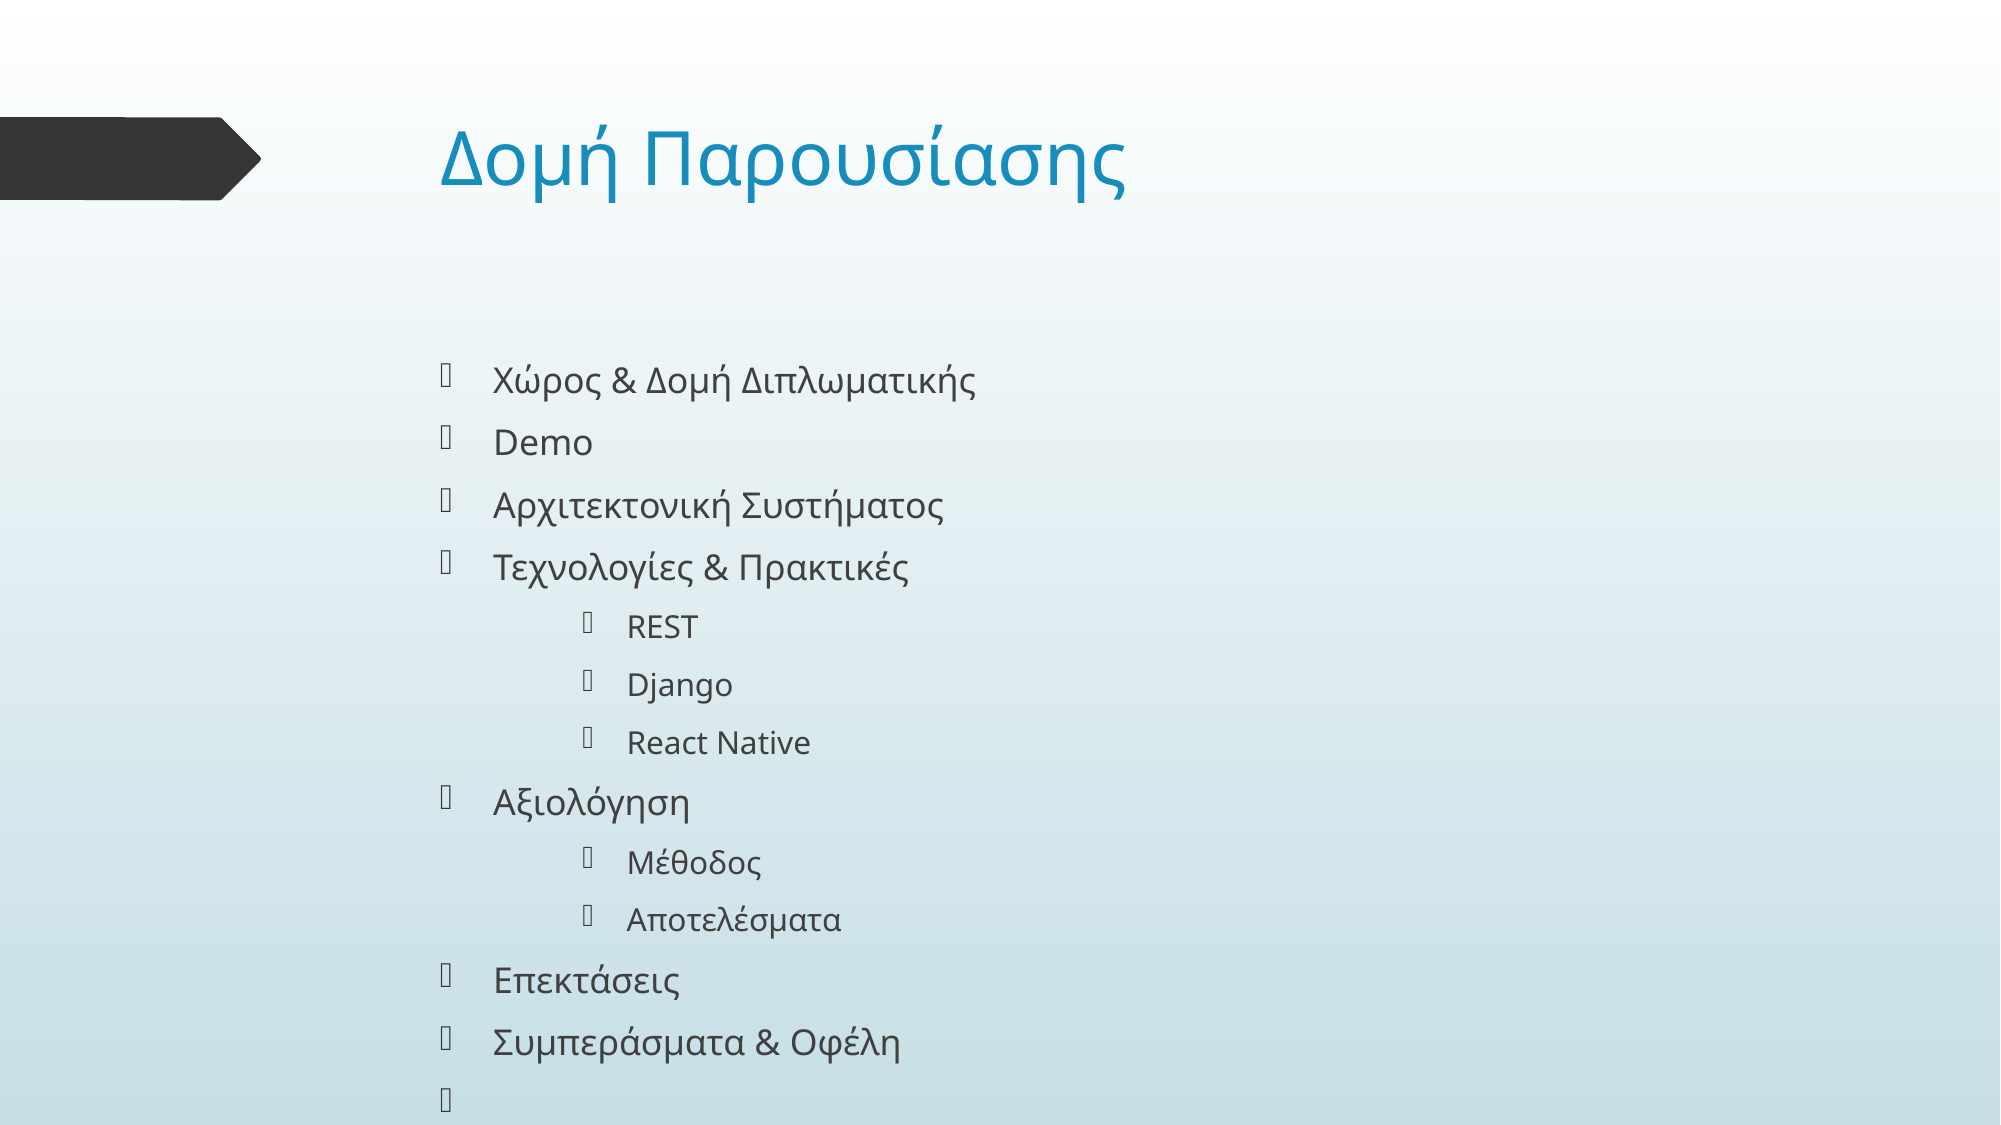

# Δομή Παρουσίασης
Χώρος & Δομή Διπλωματικής
Demo
Αρχιτεκτονική Συστήματος
Τεχνολογίες & Πρακτικές
REST
Django
React Native
Αξιολόγηση
Μέθοδος
Αποτελέσματα
Επεκτάσεις
Συμπεράσματα & Οφέλη